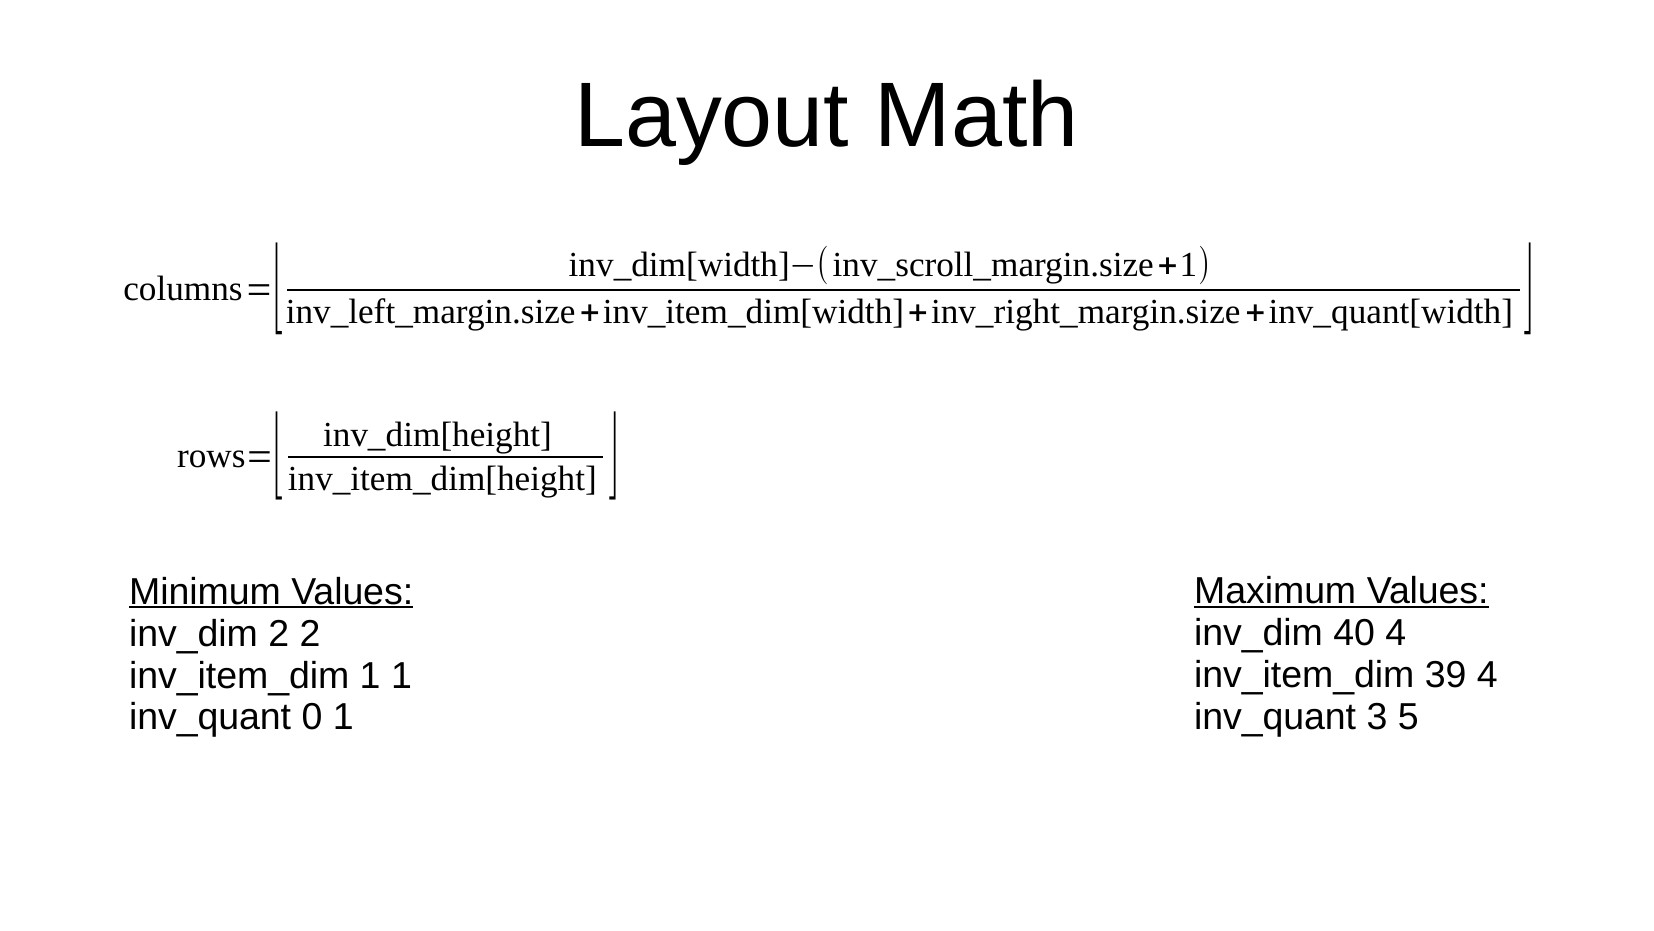

# Layout Math
Maximum Values:
inv_dim 40 4
inv_item_dim 39 4
inv_quant 3 5
Minimum Values:
inv_dim 2 2
inv_item_dim 1 1
inv_quant 0 1